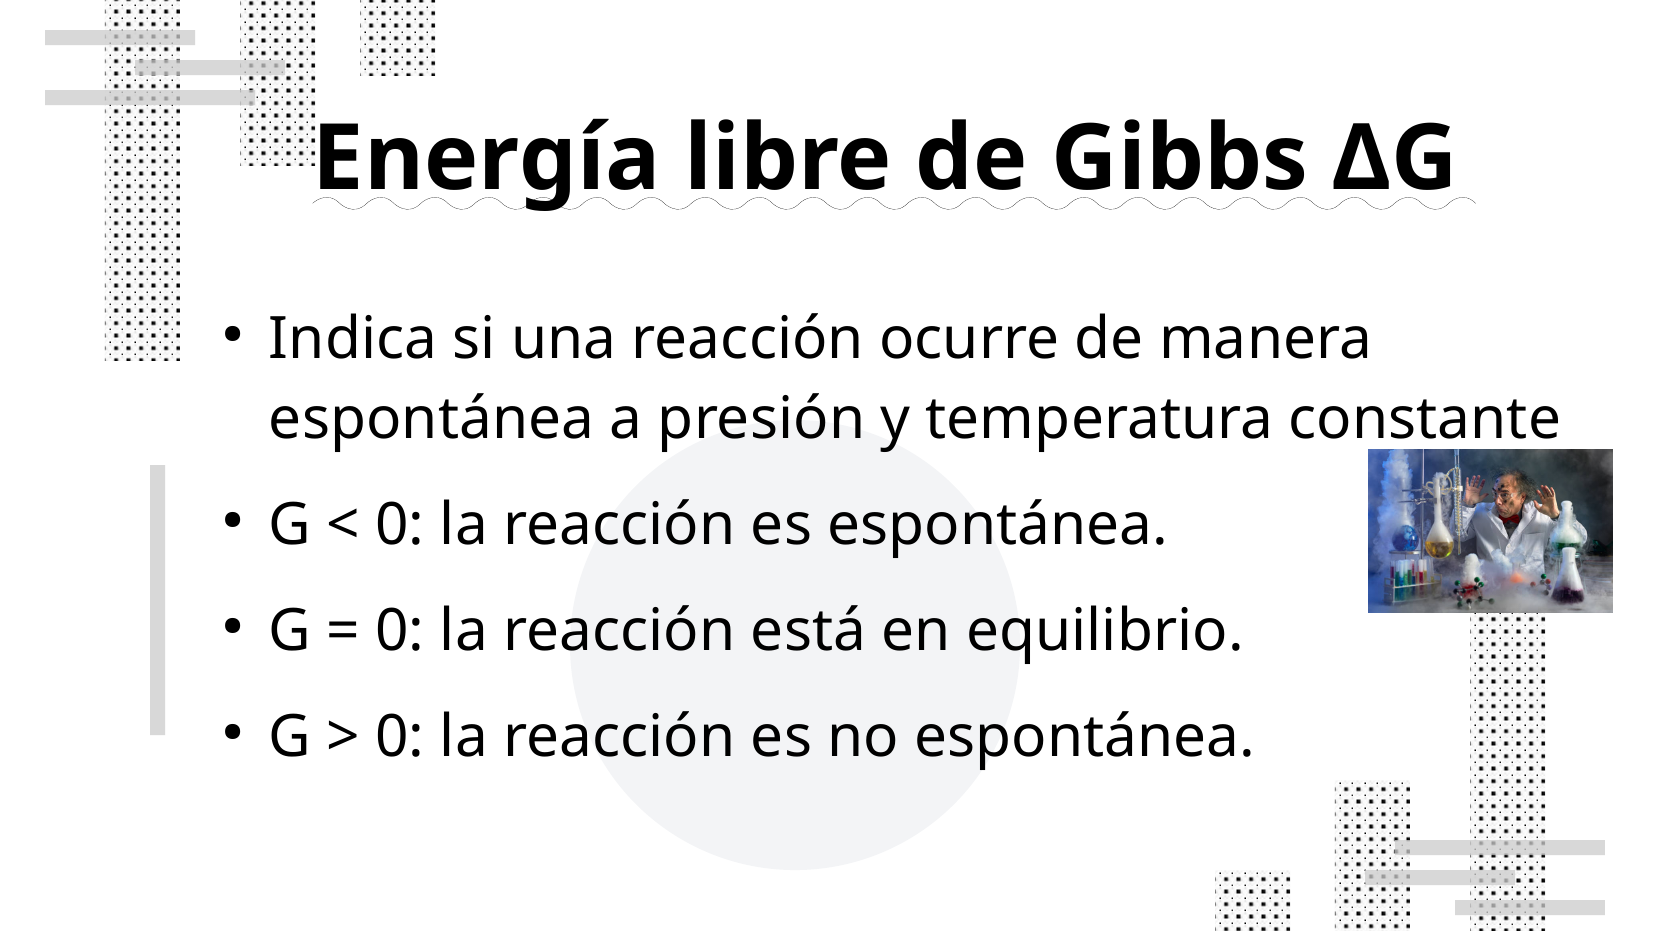

# Energía libre de Gibbs ΔG
Indica si una reacción ocurre de manera espontánea a presión y temperatura constante
G < 0: la reacción es espontánea.
G = 0: la reacción está en equilibrio.
G > 0: la reacción es no espontánea.